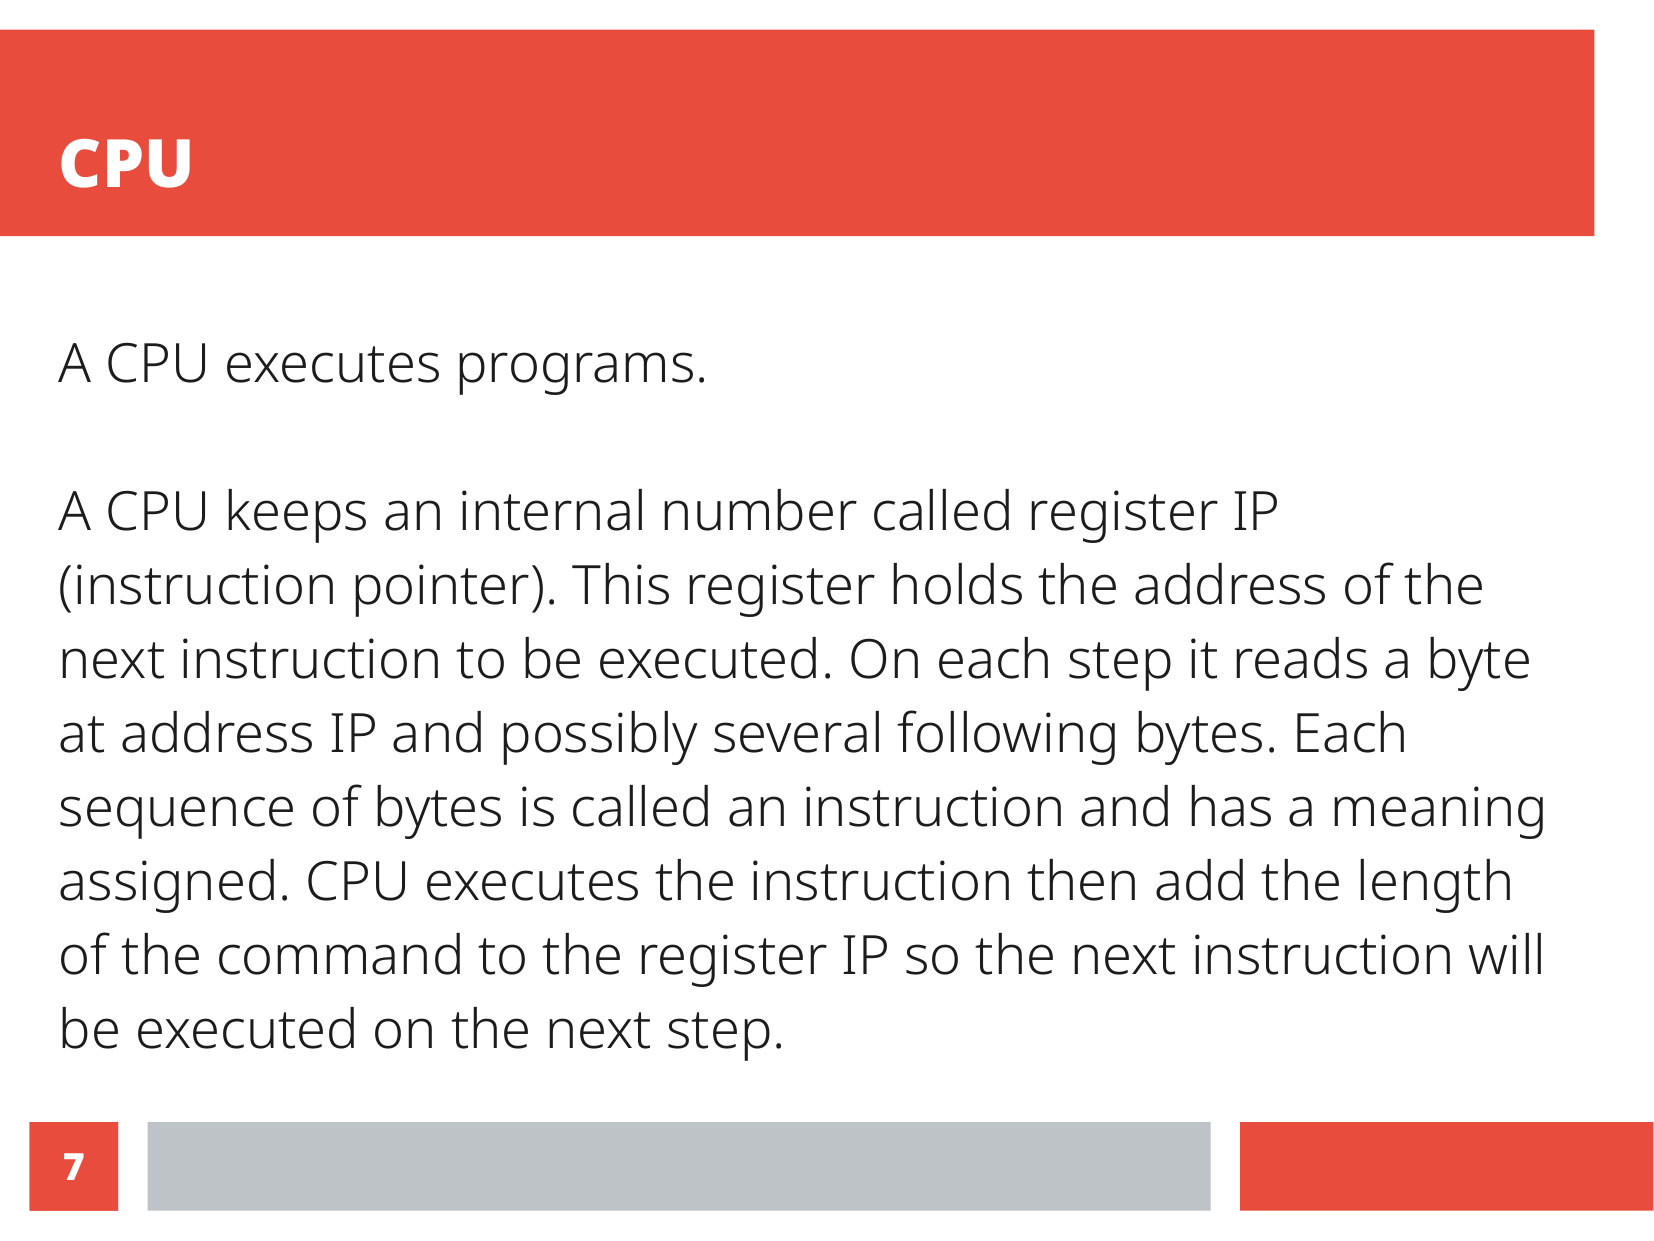

# CPU
A CPU executes programs.
A CPU keeps an internal number called register IP (instruction pointer). This register holds the address of the next instruction to be executed. On each step it reads a byte at address IP and possibly several following bytes. Each sequence of bytes is called an instruction and has a meaning assigned. CPU executes the instruction then add the length of the command to the register IP so the next instruction will be executed on the next step.
7